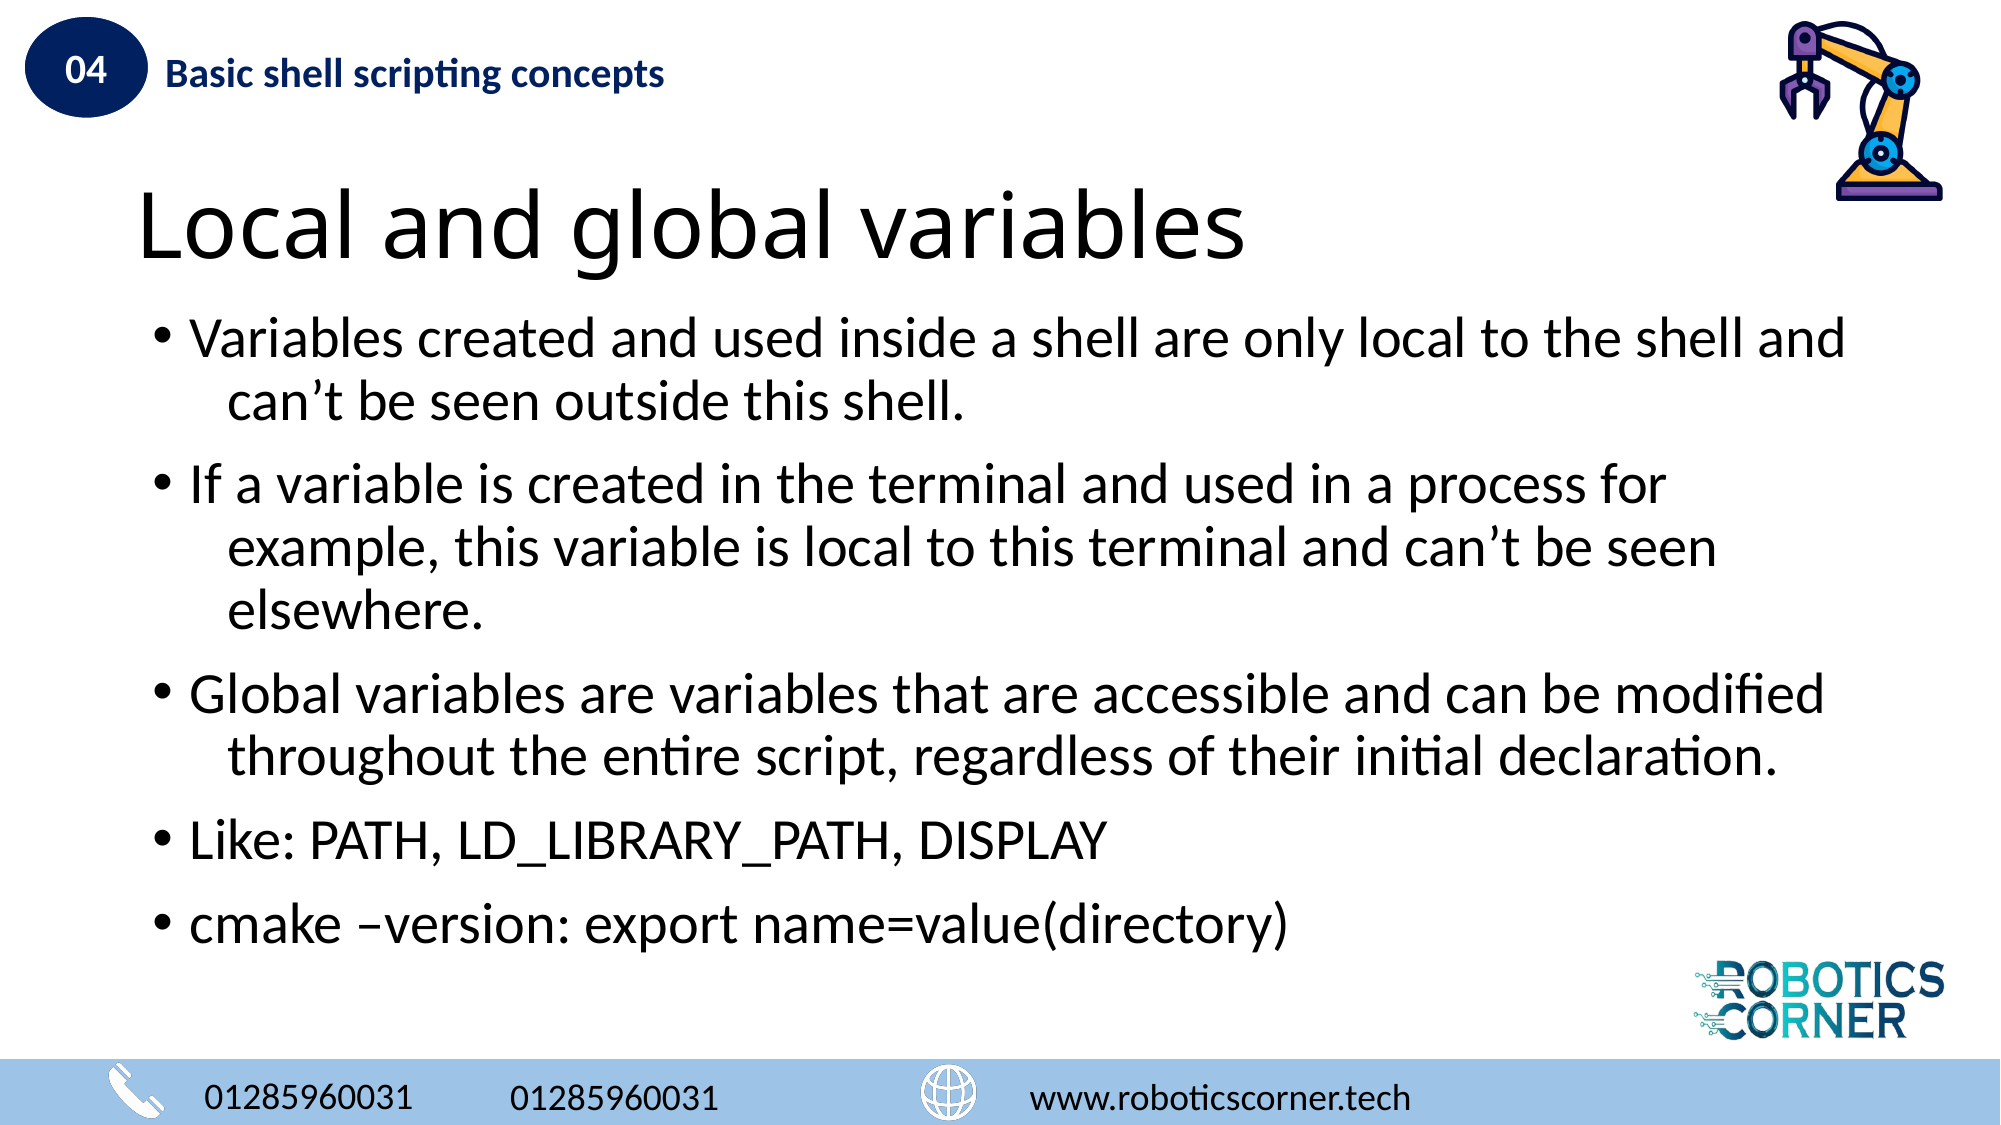

04
Basic shell scripting concepts
# Local and global variables
Variables created and used inside a shell are only local to the shell and can’t be seen outside this shell.
If a variable is created in the terminal and used in a process for example, this variable is local to this terminal and can’t be seen elsewhere.
Global variables are variables that are accessible and can be modified throughout the entire script, regardless of their initial declaration.
Like: PATH, LD_LIBRARY_PATH, DISPLAY
cmake –version: export name=value(directory)
01285960031
01285960031
www.roboticscorner.tech